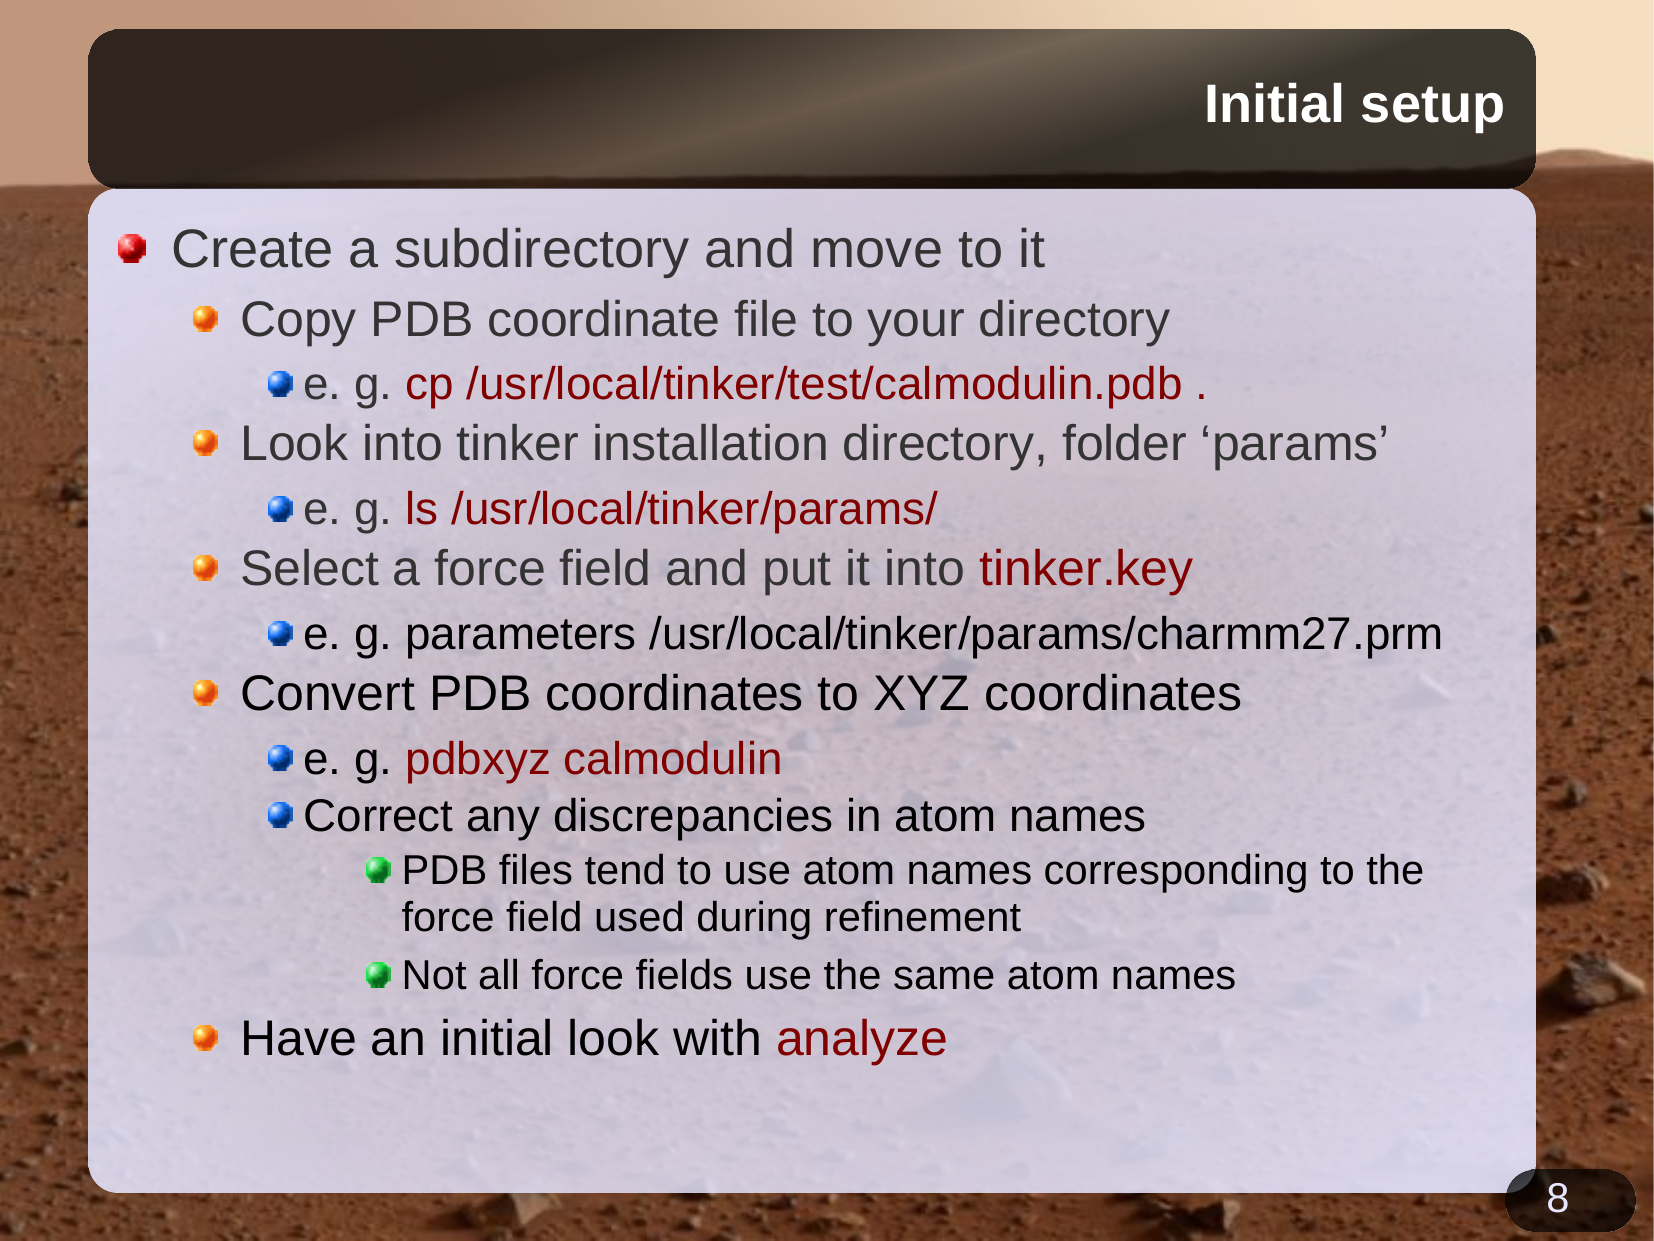

# Initial setup
Create a subdirectory and move to it
Copy PDB coordinate file to your directory
e. g. cp /usr/local/tinker/test/calmodulin.pdb .
Look into tinker installation directory, folder ‘params’
e. g. ls /usr/local/tinker/params/
Select a force field and put it into tinker.key
e. g. parameters /usr/local/tinker/params/charmm27.prm
Convert PDB coordinates to XYZ coordinates
e. g. pdbxyz calmodulin
Correct any discrepancies in atom names
PDB files tend to use atom names corresponding to the force field used during refinement
Not all force fields use the same atom names
Have an initial look with analyze